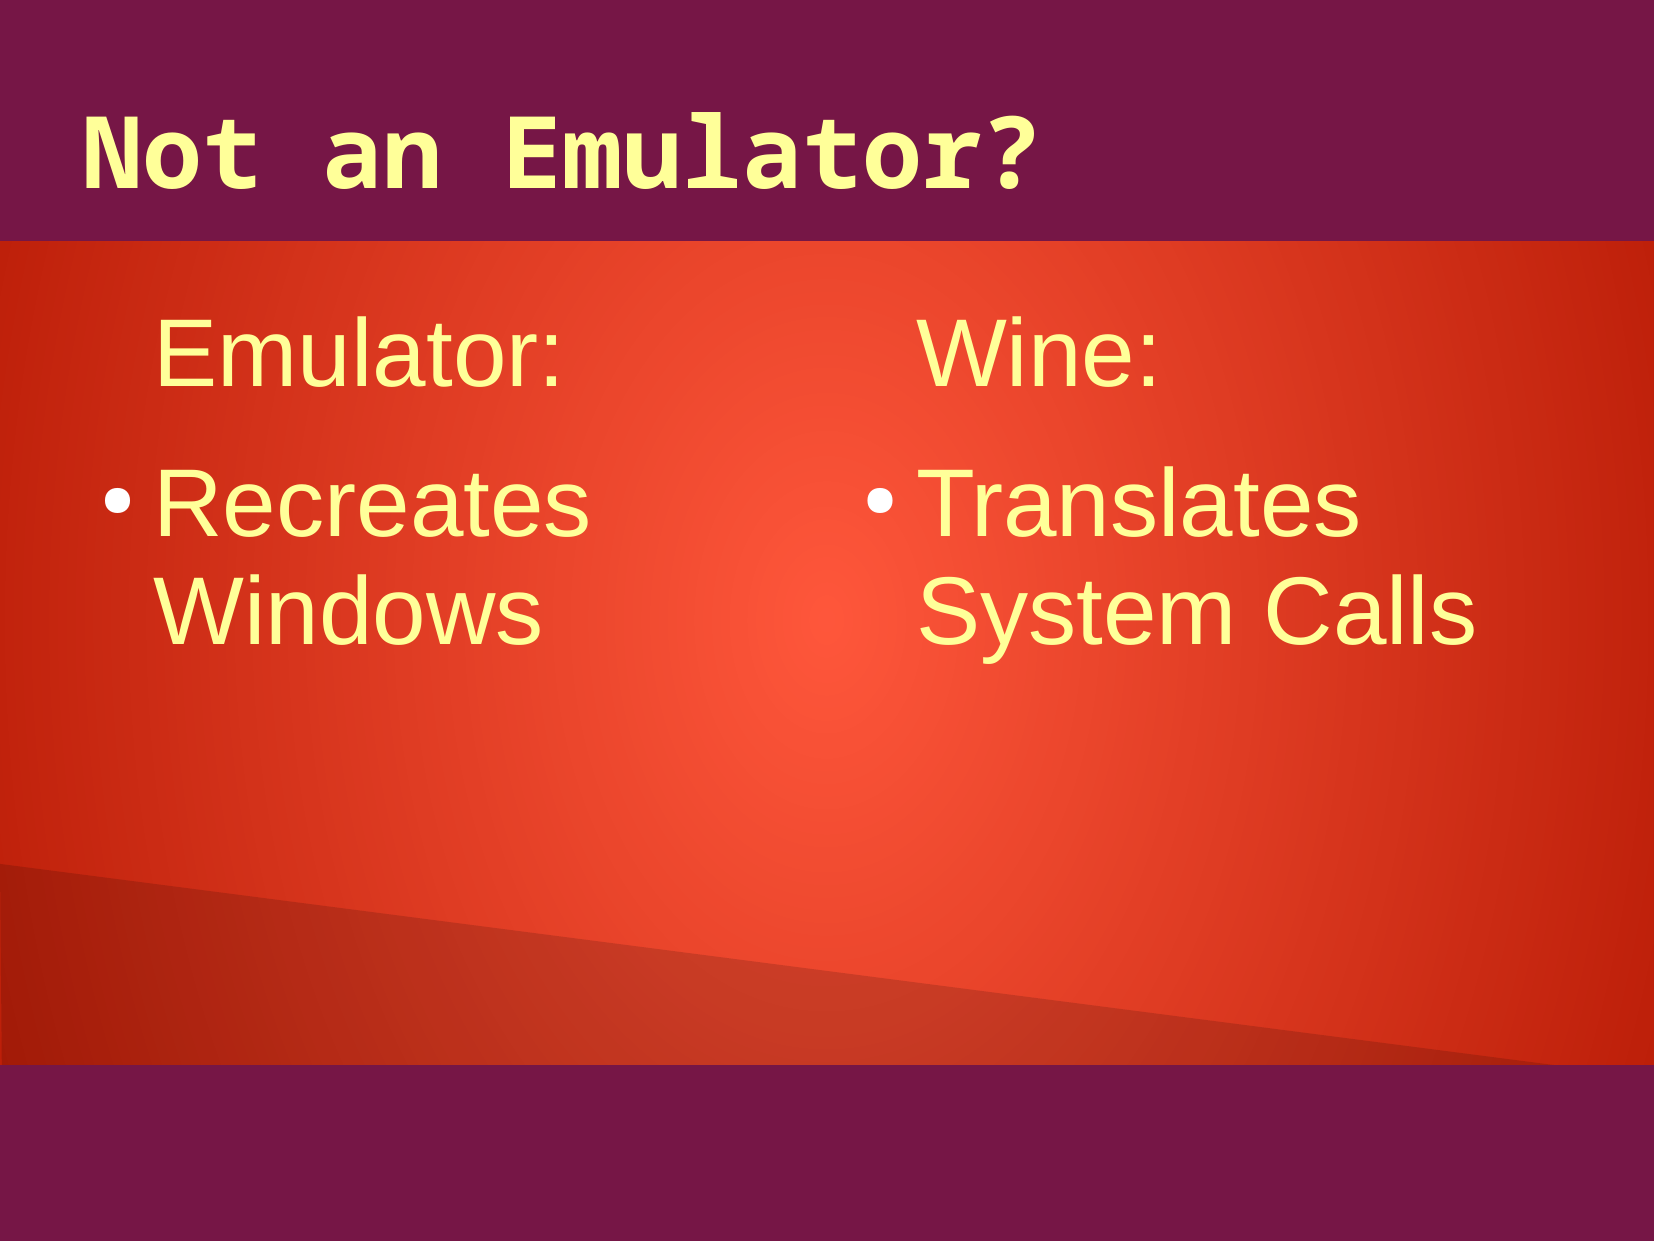

# Not an Emulator?
Emulator:
Recreates Windows
Wine:
Translates System Calls